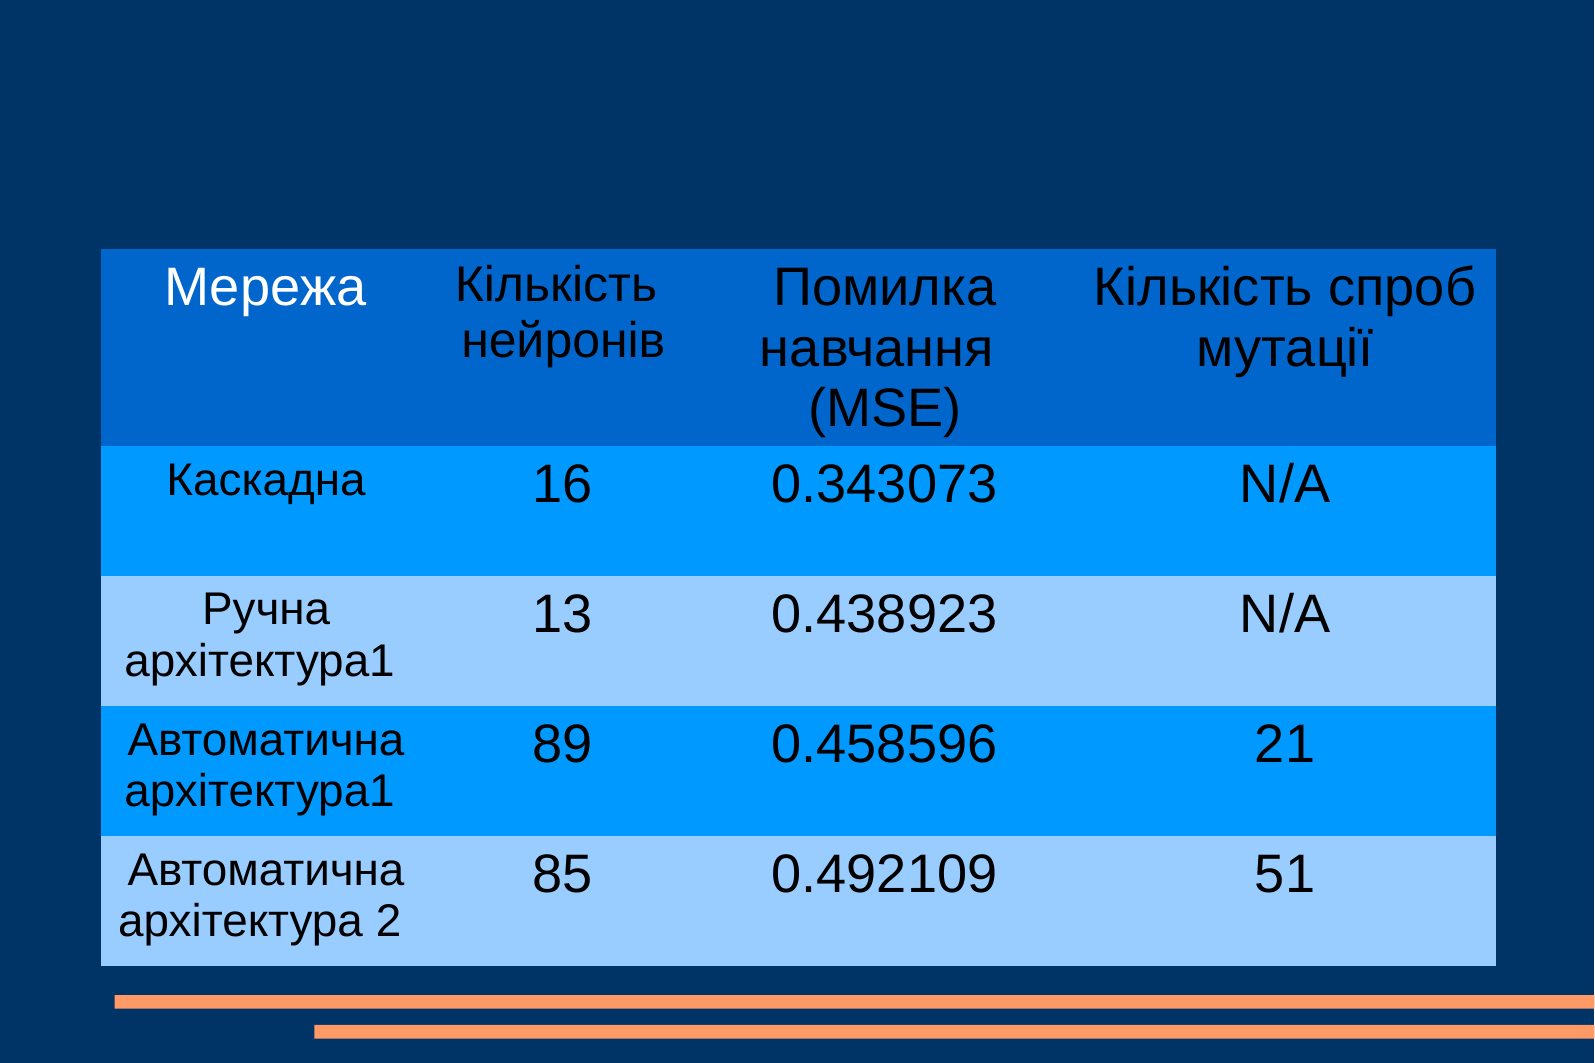

#
| Мережа | Кількість нейронів | Помилка навчання (MSE) | Кількість спроб мутації |
| --- | --- | --- | --- |
| Каскадна | 16 | 0.343073 | N/A |
| Ручна архітектура1 | 13 | 0.438923 | N/A |
| Автоматична архітектура1 | 89 | 0.458596 | 21 |
| Автоматична архітектура 2 | 85 | 0.492109 | 51 |